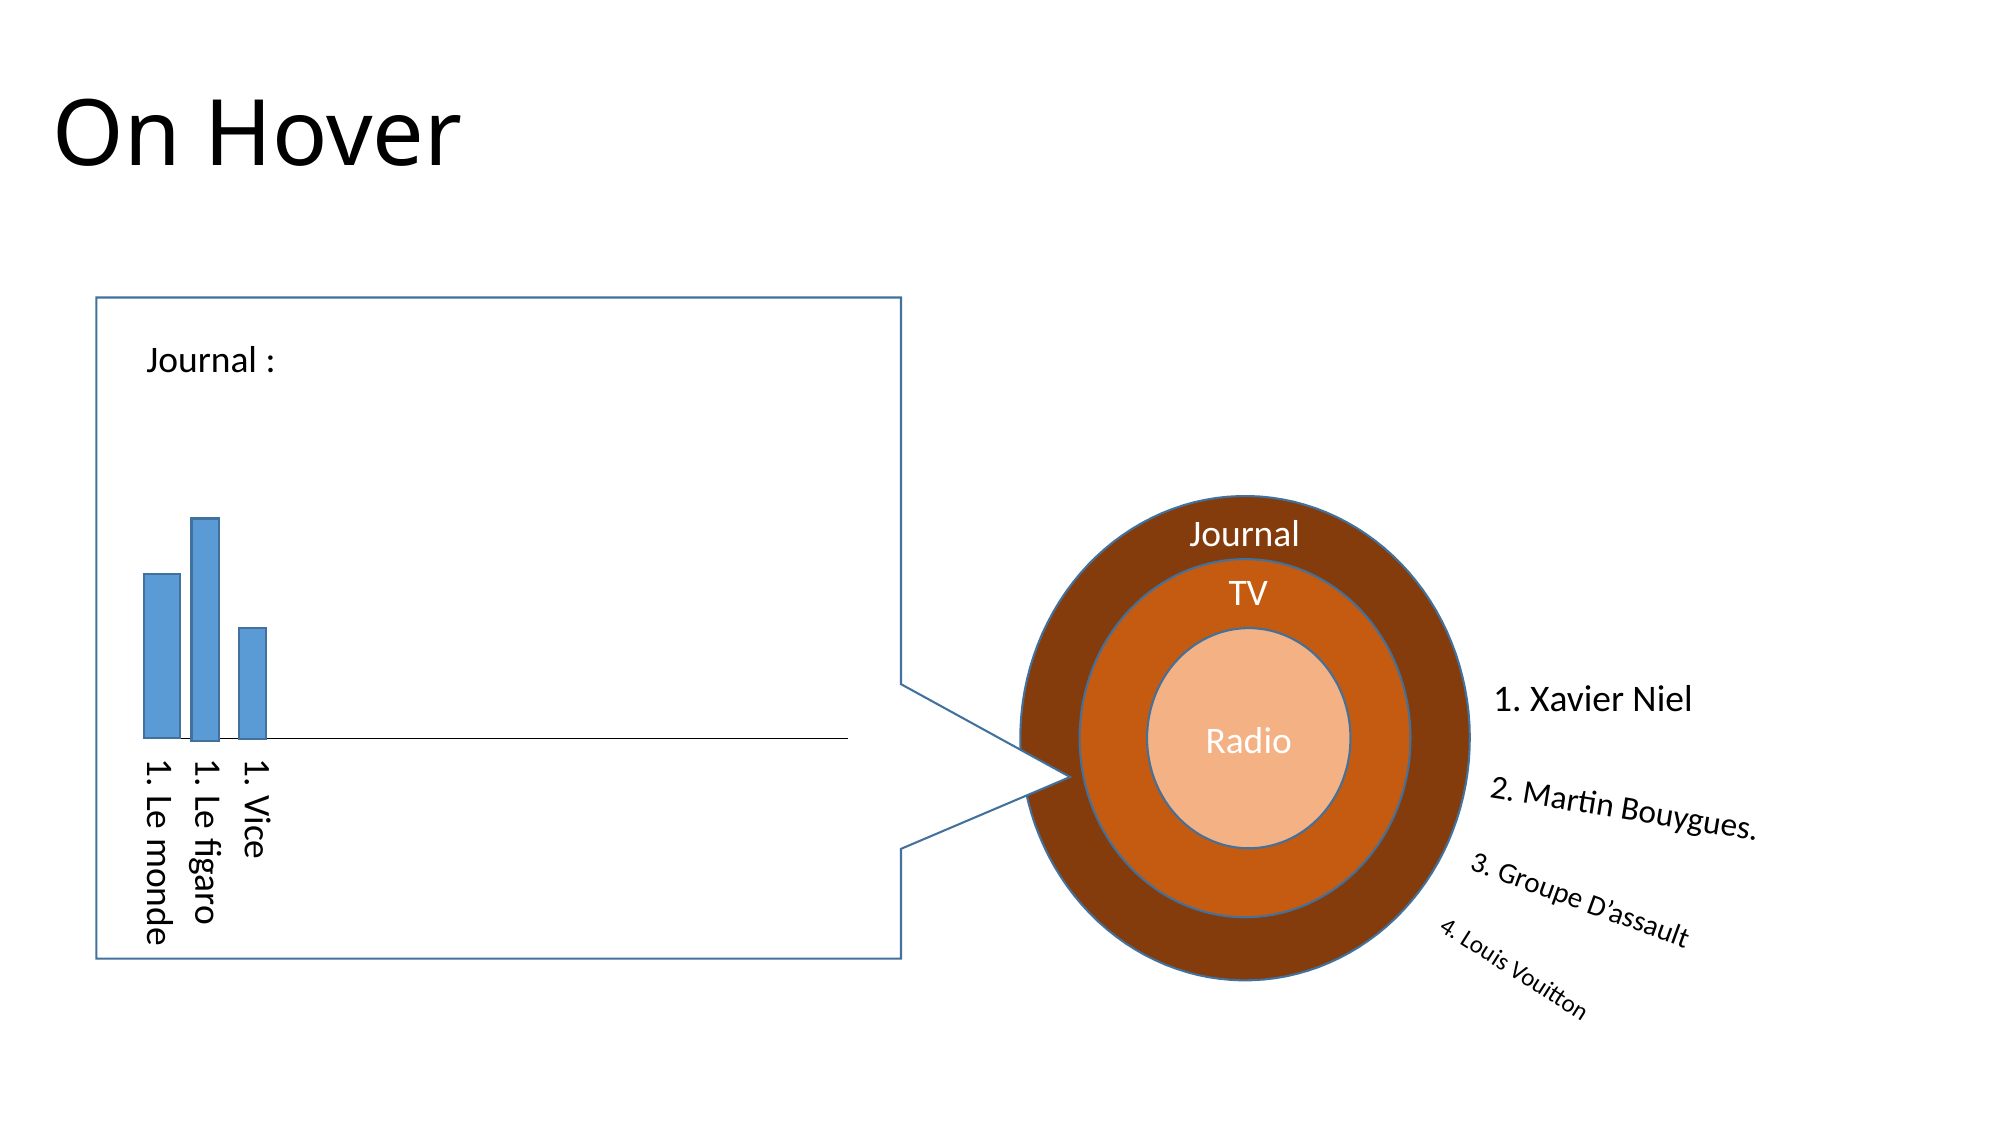

# On Hover
Journal :
Journal
TV
Radio
1. Xavier Niel
2. Martin Bouygues.
3. Groupe D’assault
4. Louis Vouitton
1. Le monde
1. Le figaro
1. Vice